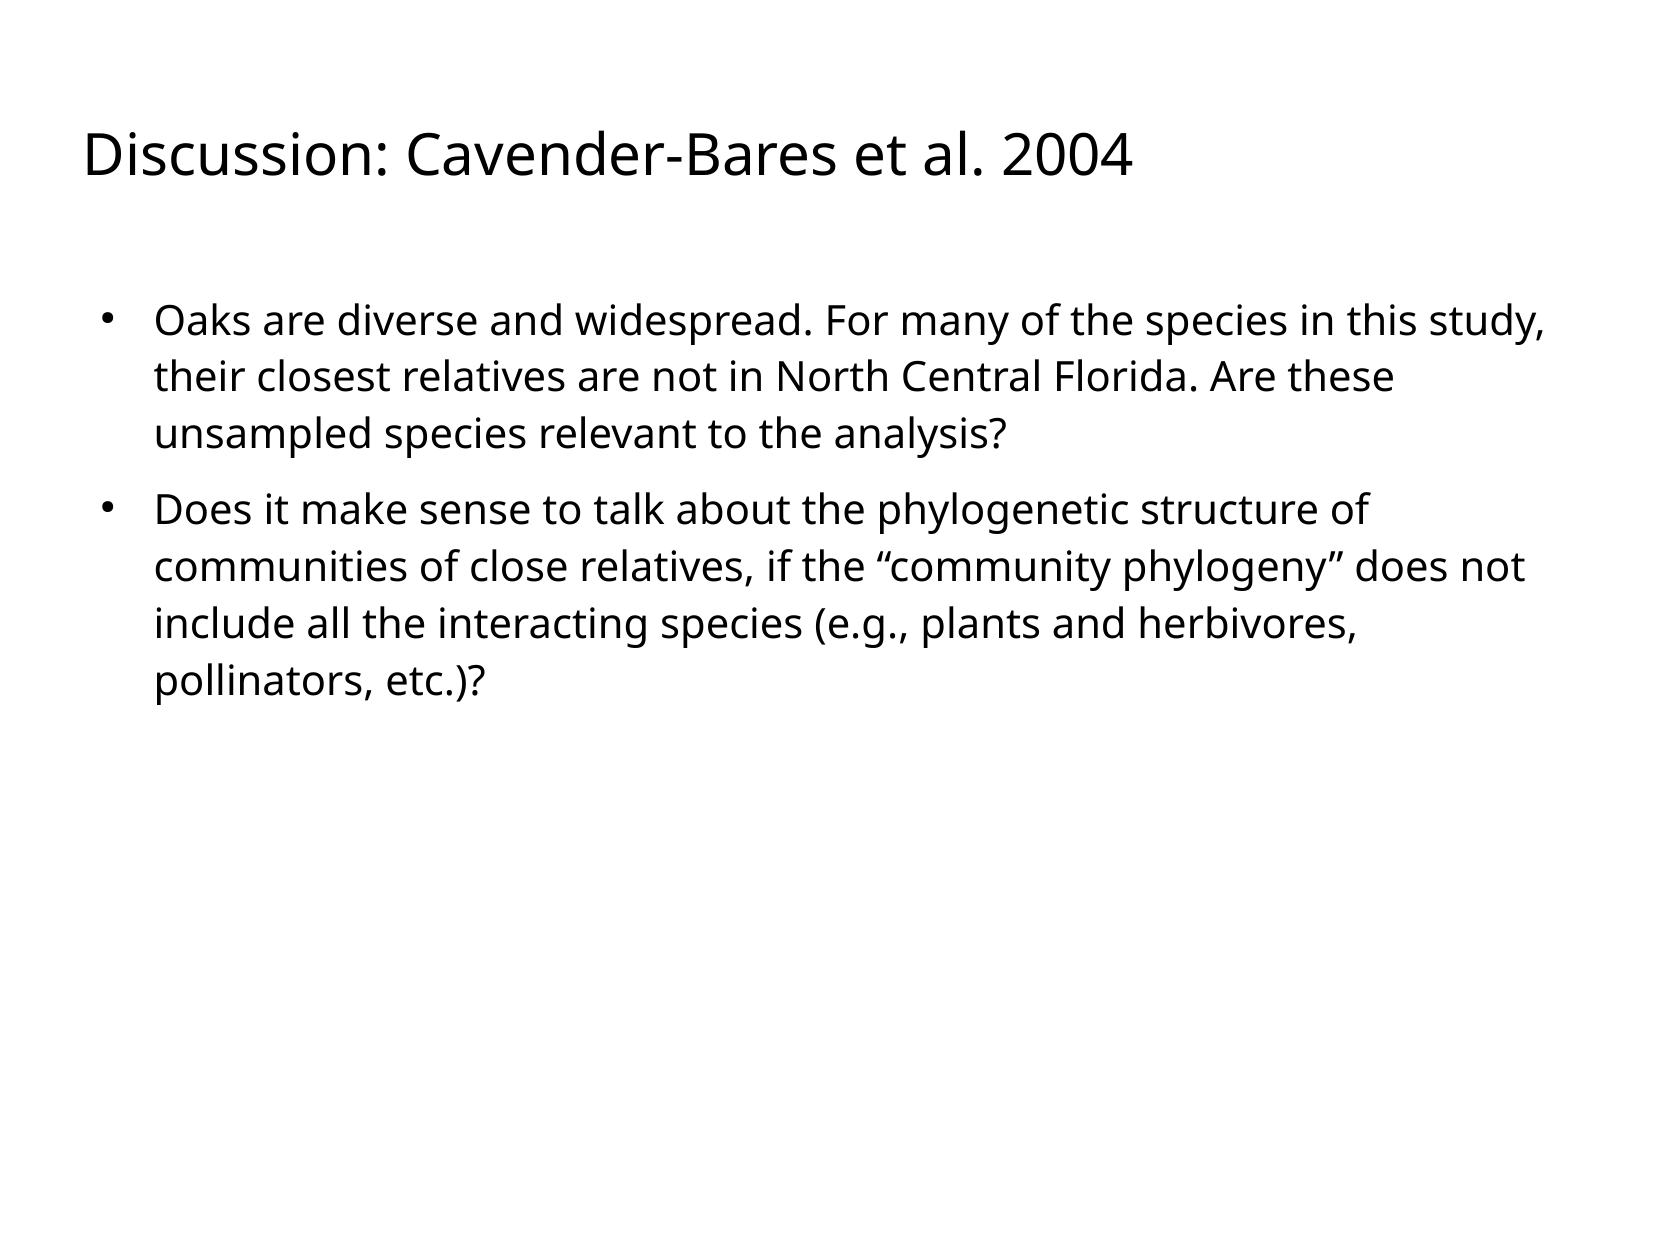

# Discussion: Cavender-Bares et al. 2004
Oaks are diverse and widespread. For many of the species in this study, their closest relatives are not in North Central Florida. Are these unsampled species relevant to the analysis?
Does it make sense to talk about the phylogenetic structure of communities of close relatives, if the “community phylogeny” does not include all the interacting species (e.g., plants and herbivores, pollinators, etc.)?